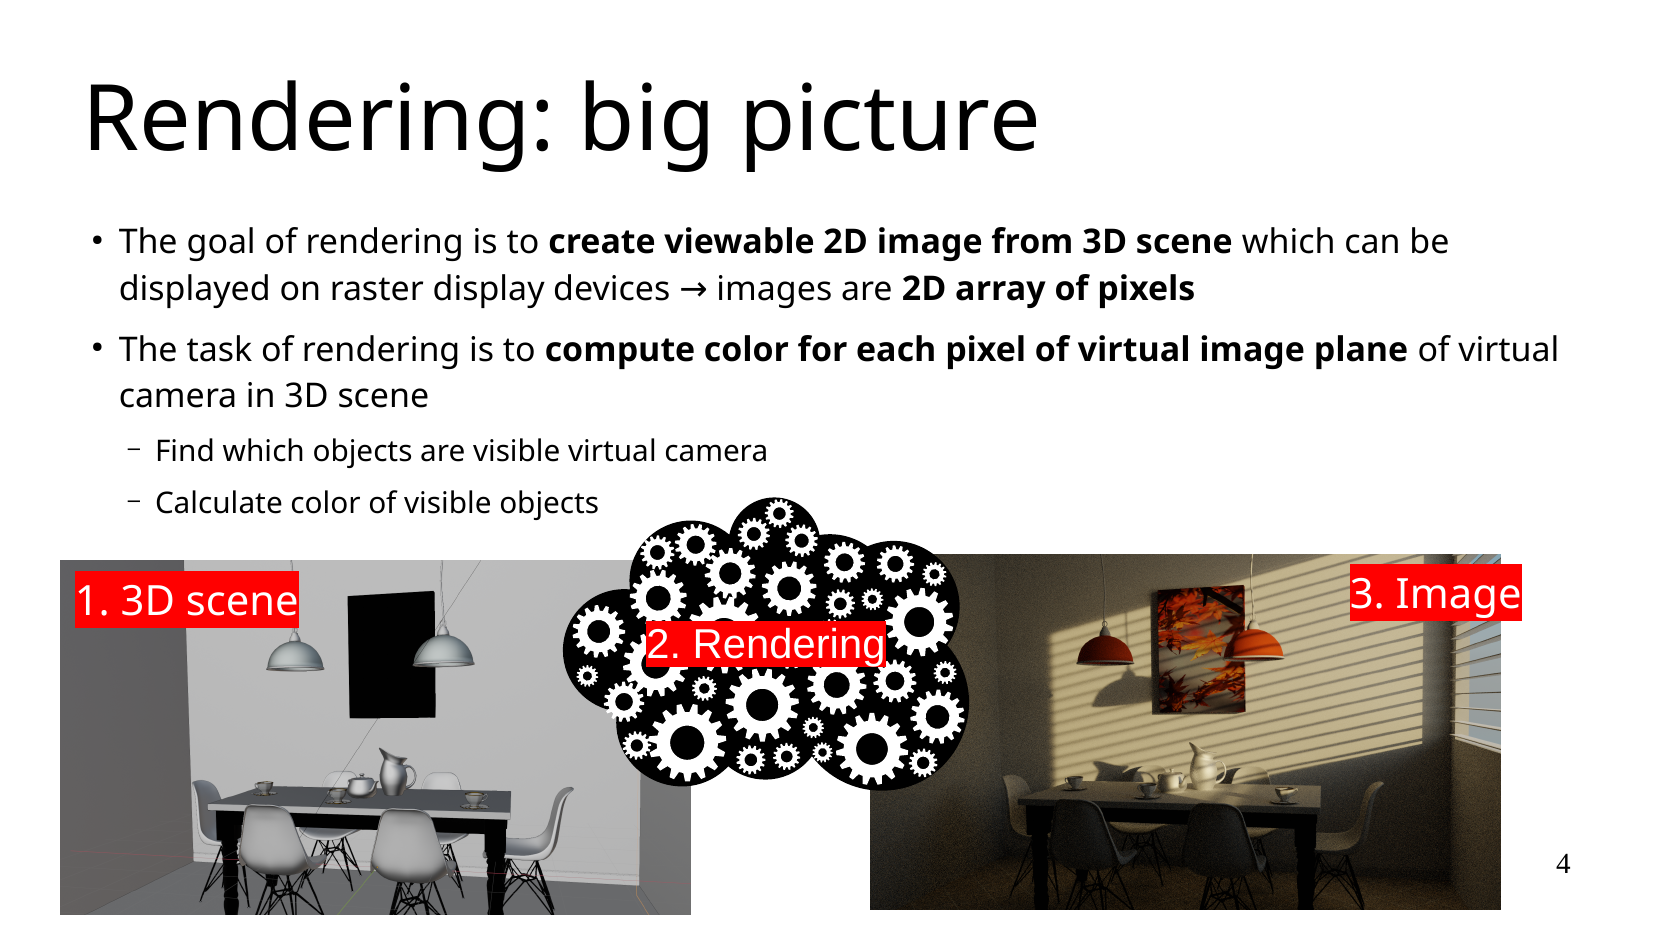

# Rendering: big picture
The goal of rendering is to create viewable 2D image from 3D scene which can be displayed on raster display devices → images are 2D array of pixels
The task of rendering is to compute color for each pixel of virtual image plane of virtual camera in 3D scene
Find which objects are visible virtual camera
Calculate color of visible objects
2. Rendering
3. Image
1. 3D scene
4